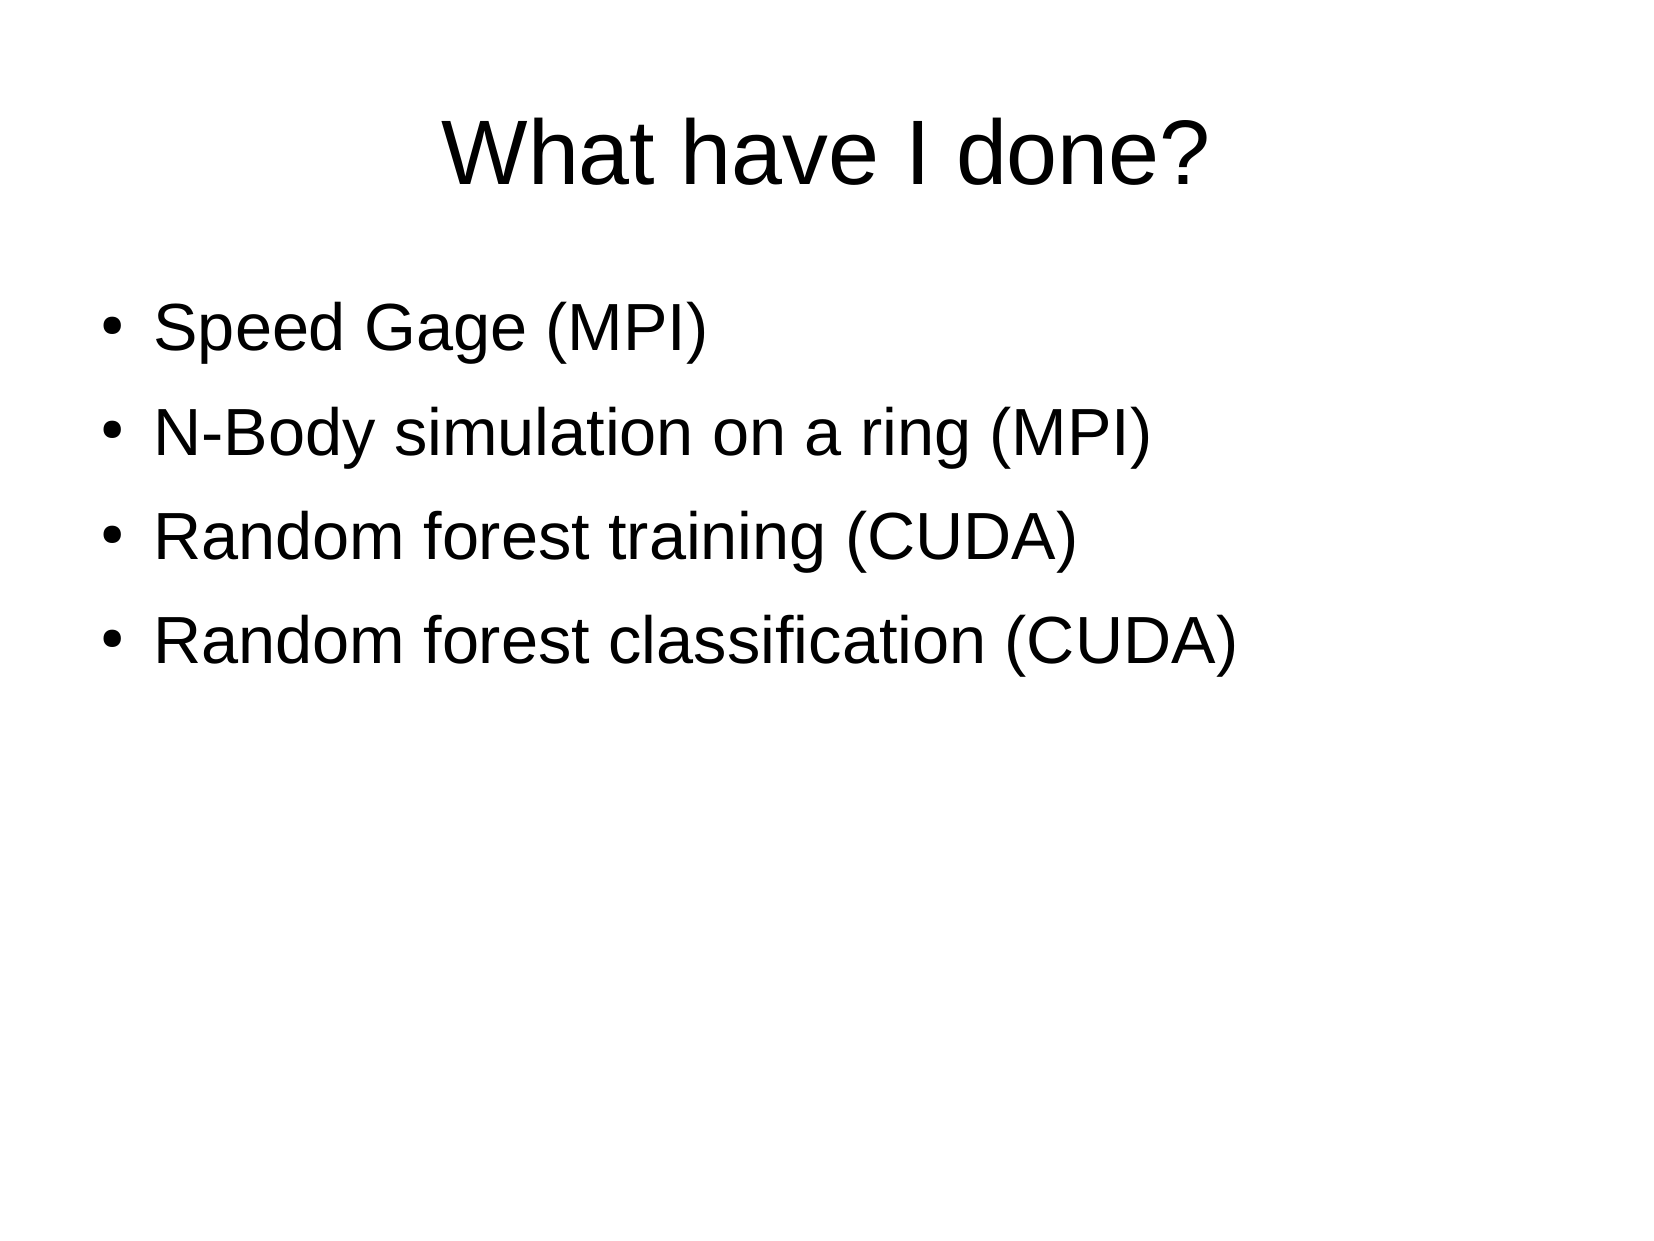

# What have I done?
Speed Gage (MPI)
N-Body simulation on a ring (MPI)
Random forest training (CUDA)
Random forest classification (CUDA)